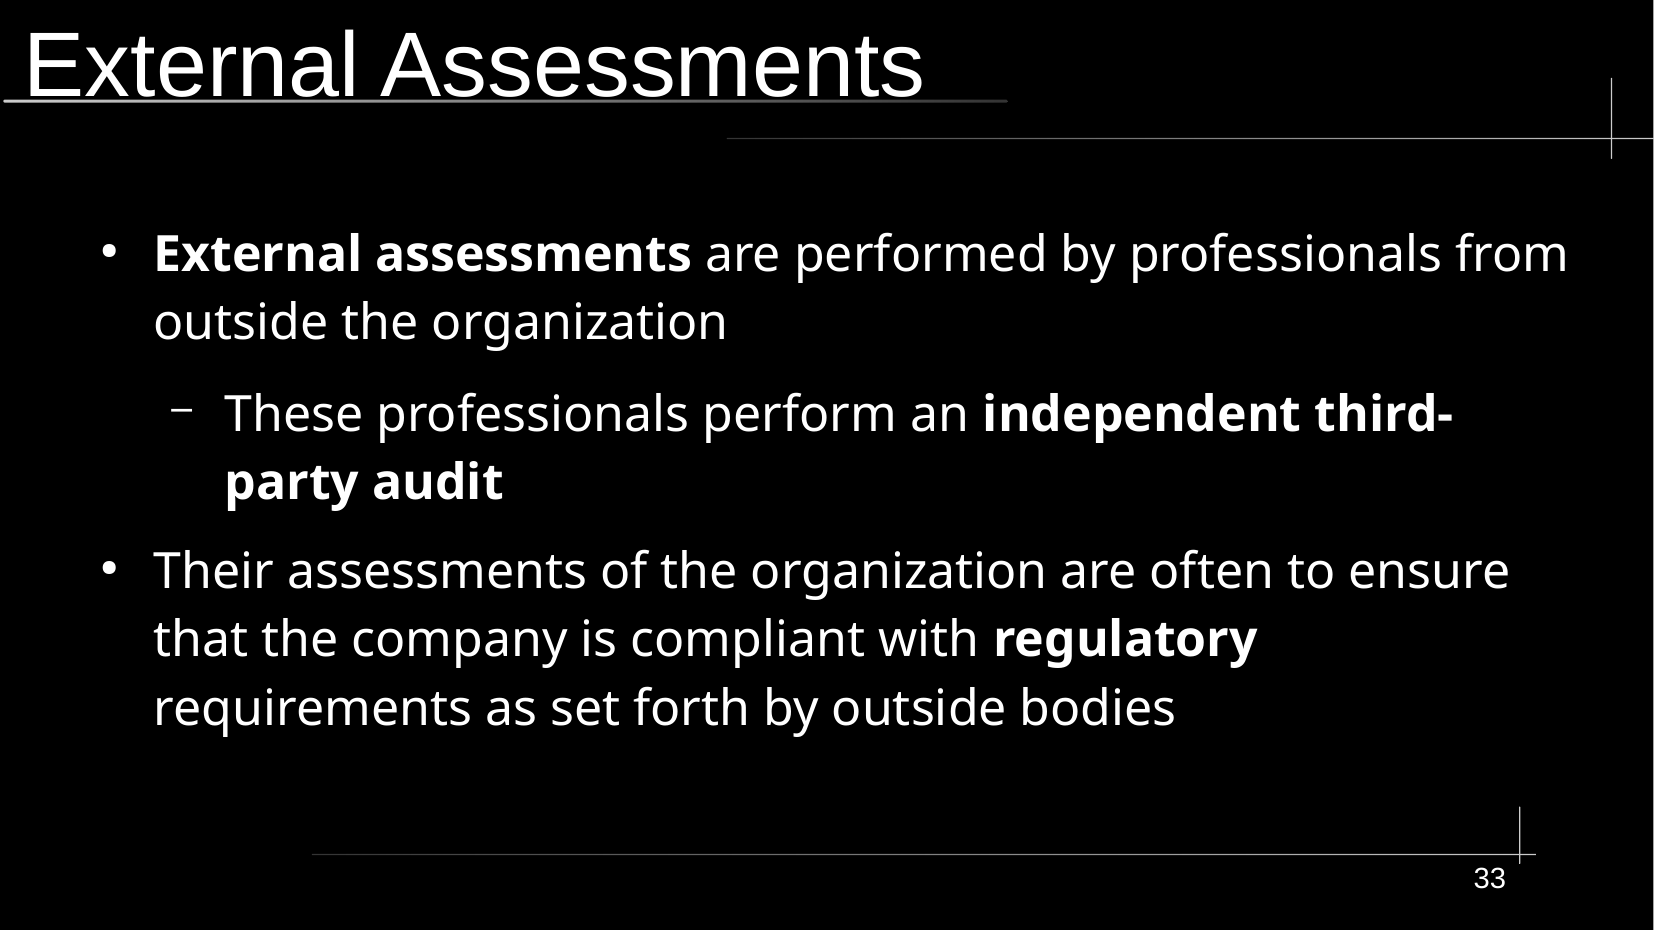

# External Assessments
External assessments are performed by professionals from outside the organization
These professionals perform an independent third-party audit
Their assessments of the organization are often to ensure that the company is compliant with regulatory requirements as set forth by outside bodies
33